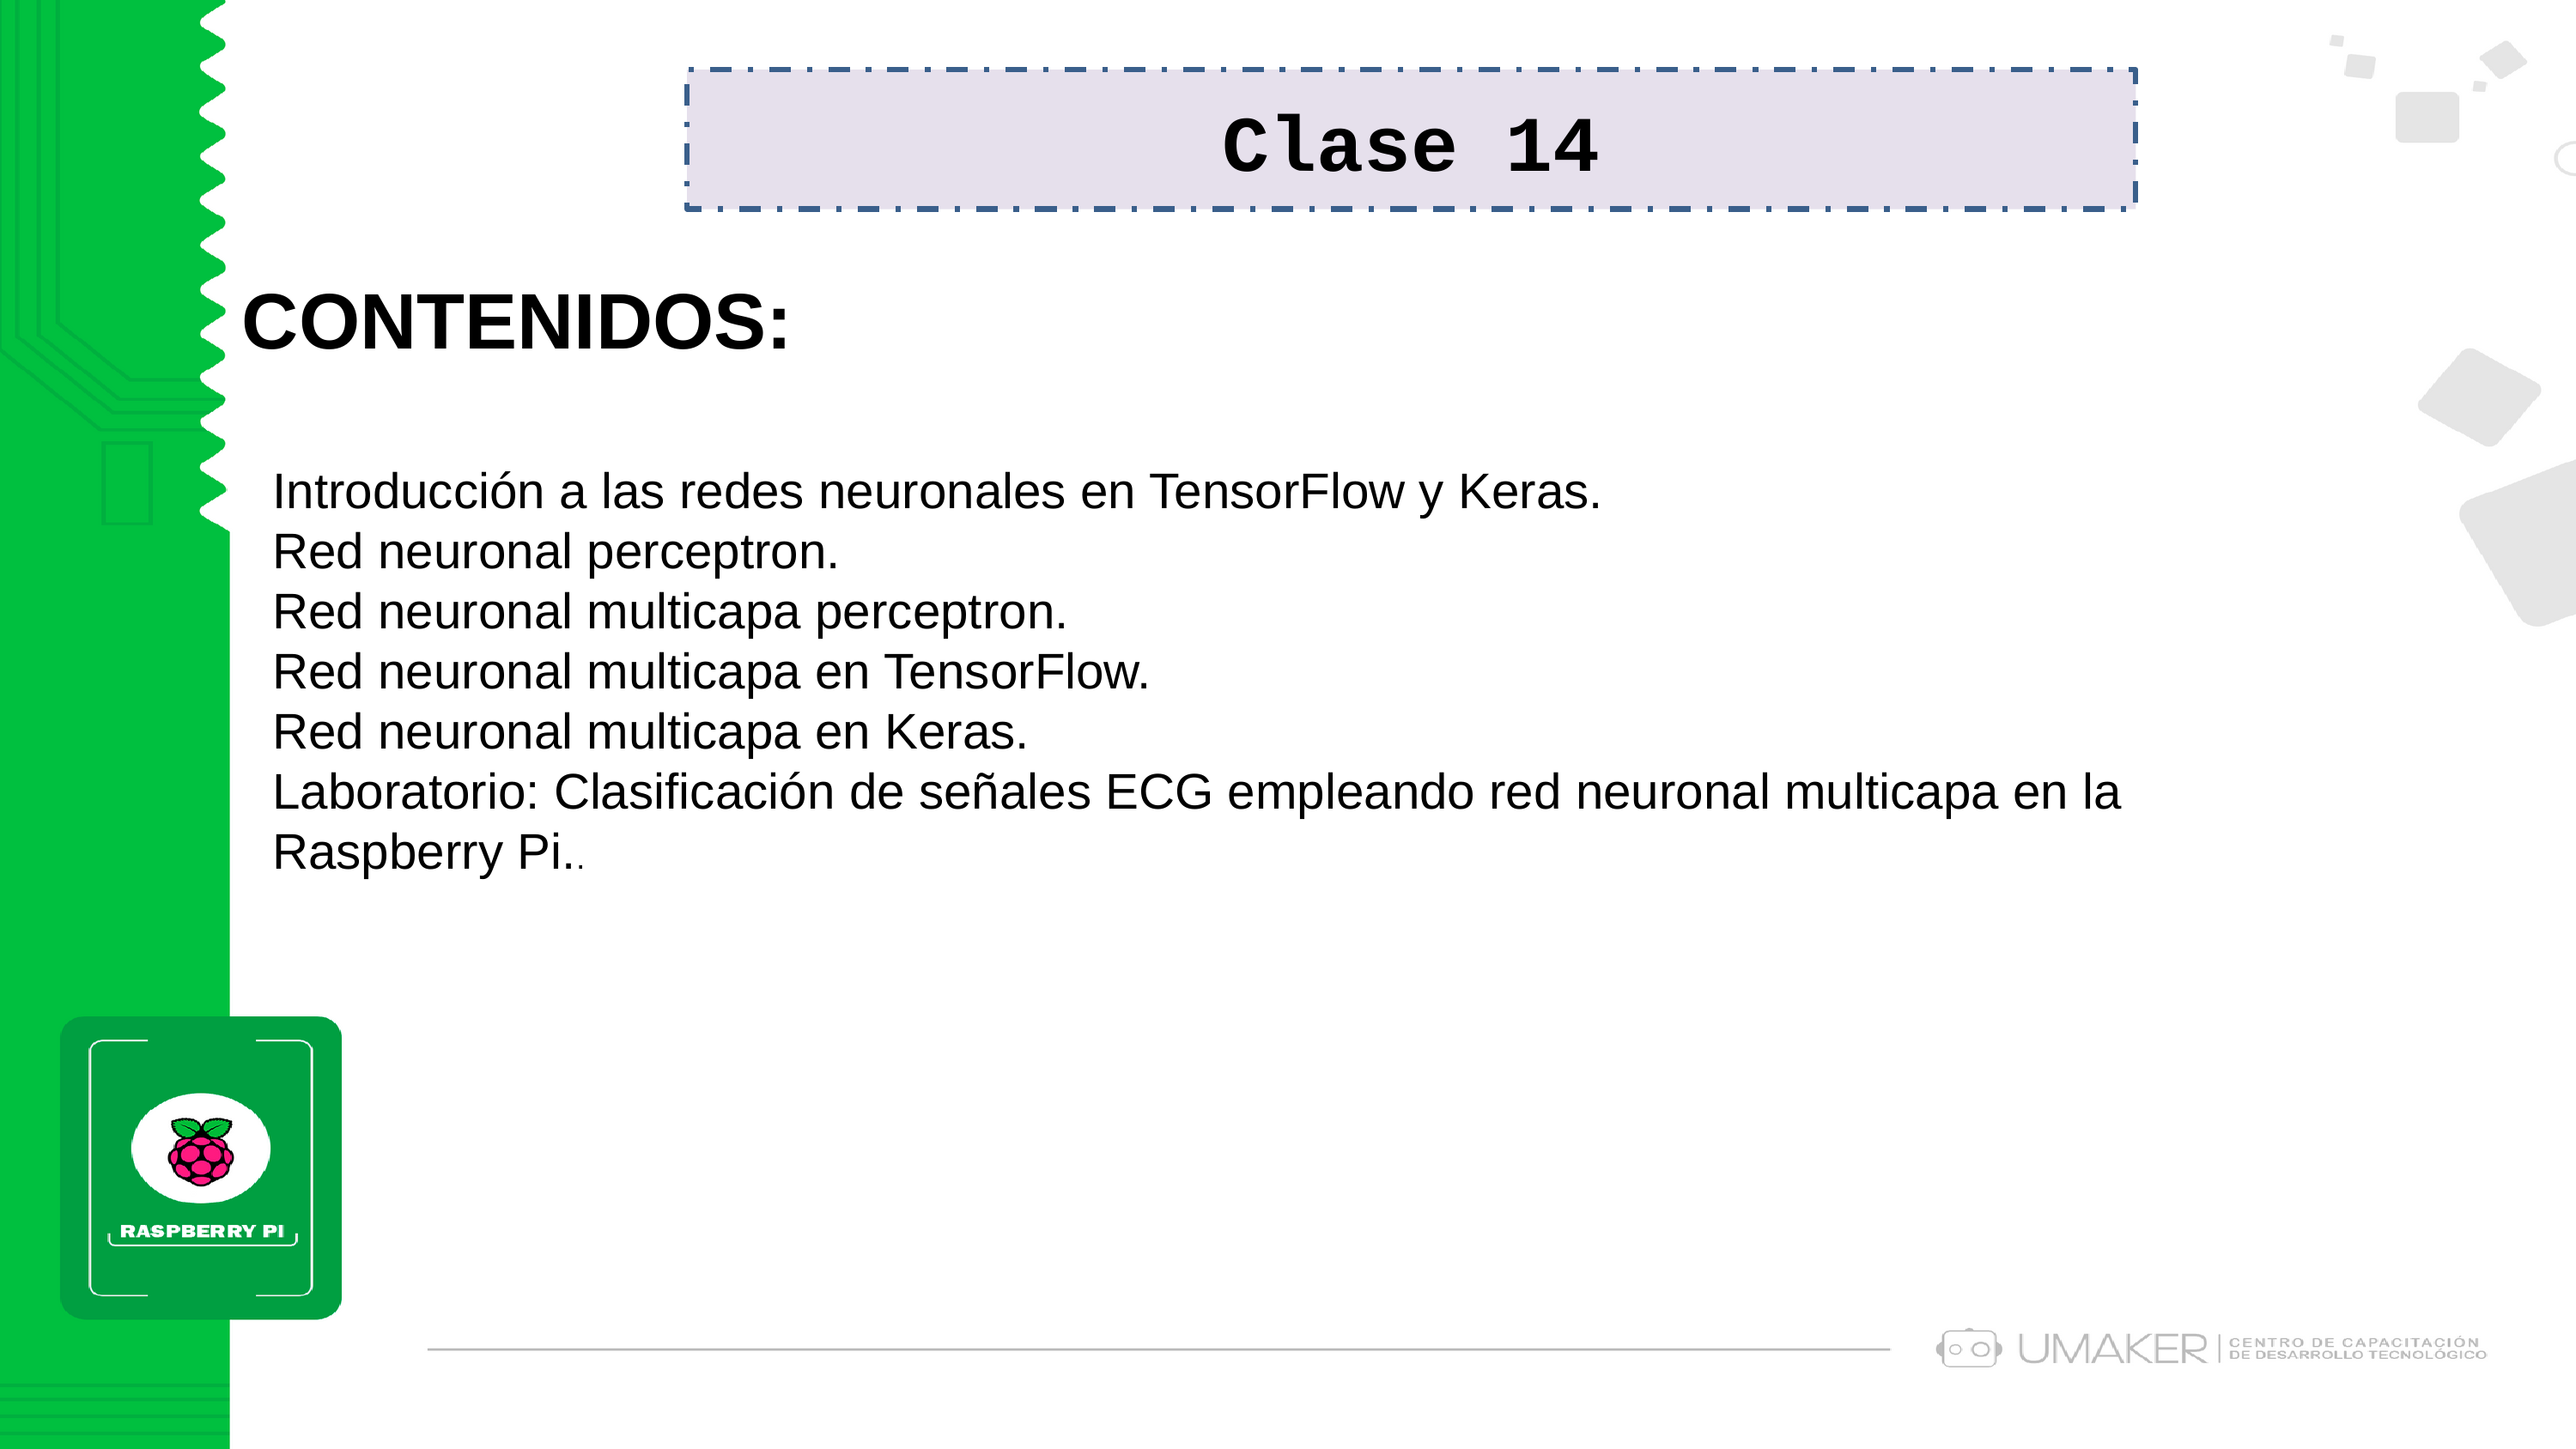

Clase 14
CONTENIDOS:
Introducción a las redes neuronales en TensorFlow y Keras.
Red neuronal perceptron.
Red neuronal multicapa perceptron.
Red neuronal multicapa en TensorFlow.
Red neuronal multicapa en Keras.
Laboratorio: Clasificación de señales ECG empleando red neuronal multicapa en la Raspberry Pi..